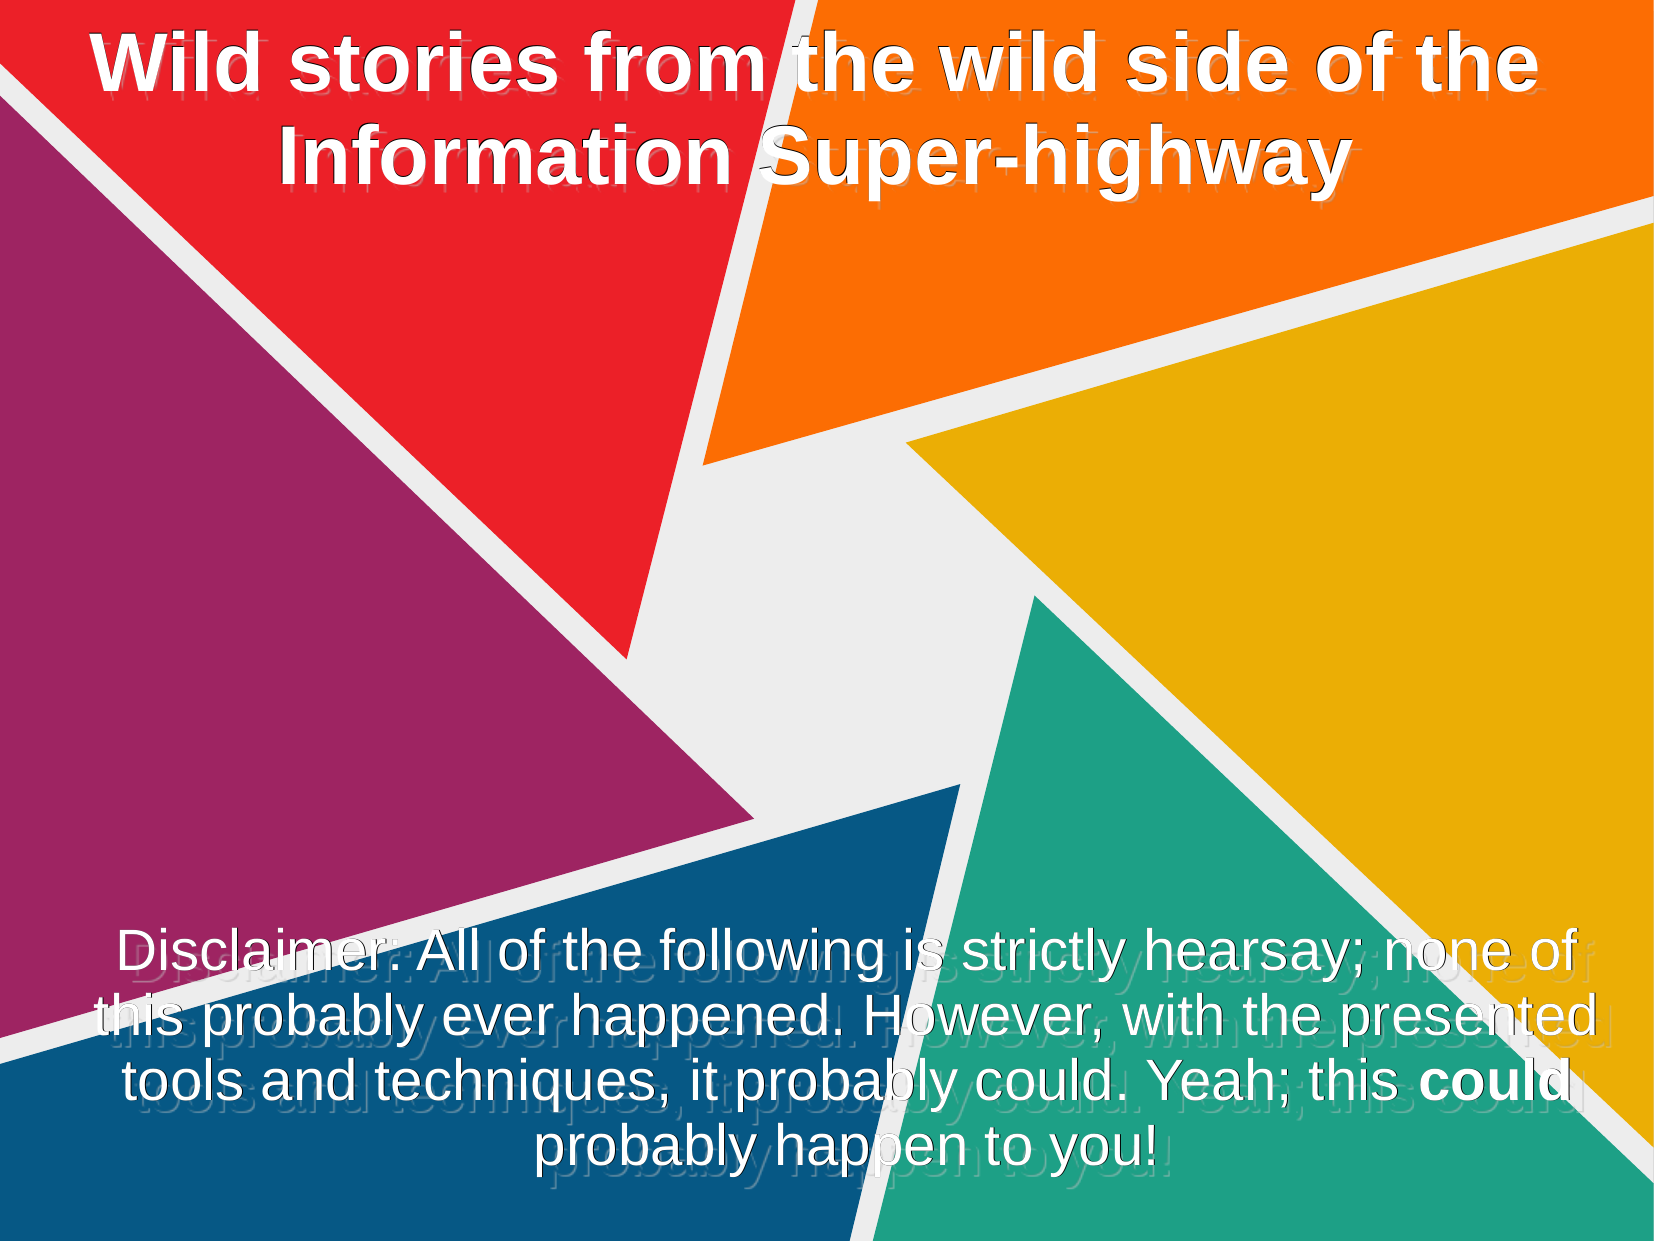

Wild stories from the wild side of the Information Super-highway
Disclaimer: All of the following is strictly hearsay; none of this probably ever happened. However, with the presented tools and techniques, it probably could. Yeah; this could probably happen to you!